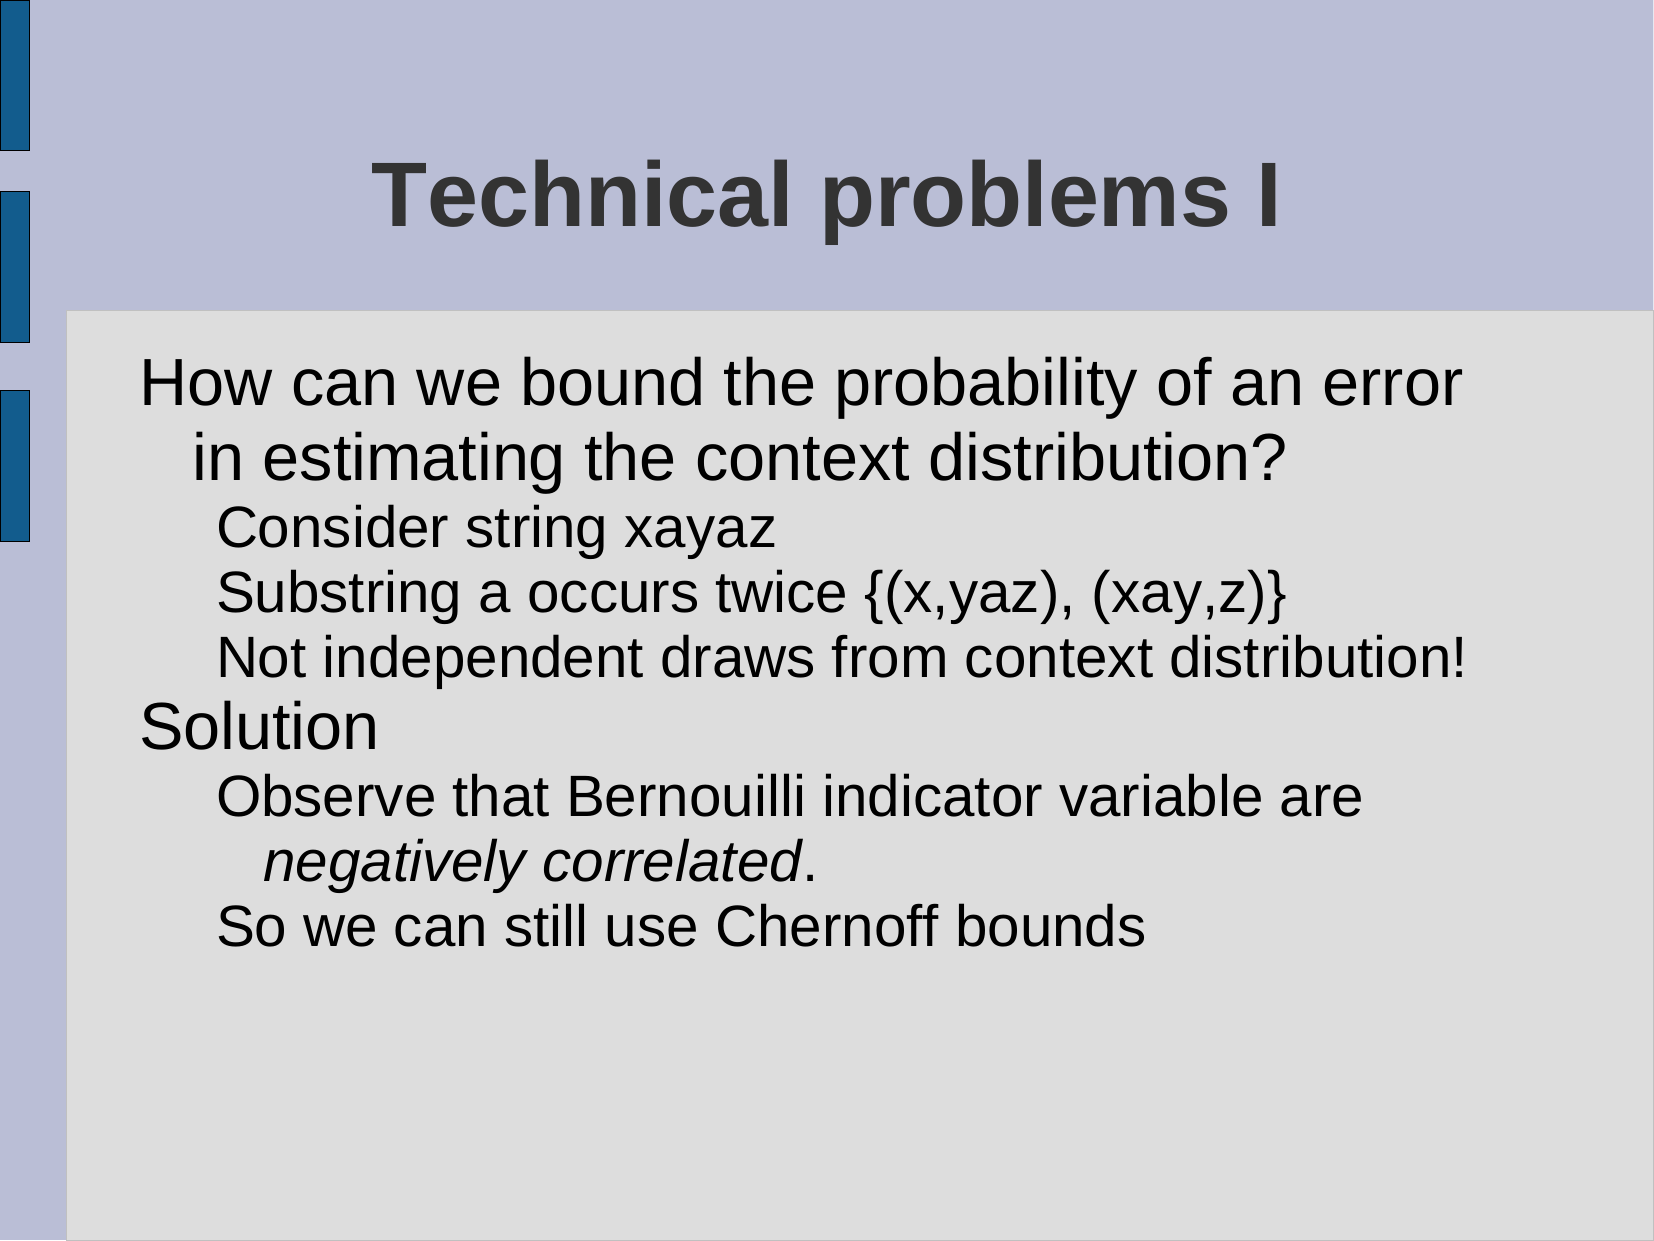

# Technical problems I
How can we bound the probability of an error in estimating the context distribution?
Consider string xayaz
Substring a occurs twice {(x,yaz), (xay,z)}
Not independent draws from context distribution!
Solution
Observe that Bernouilli indicator variable are negatively correlated.
So we can still use Chernoff bounds